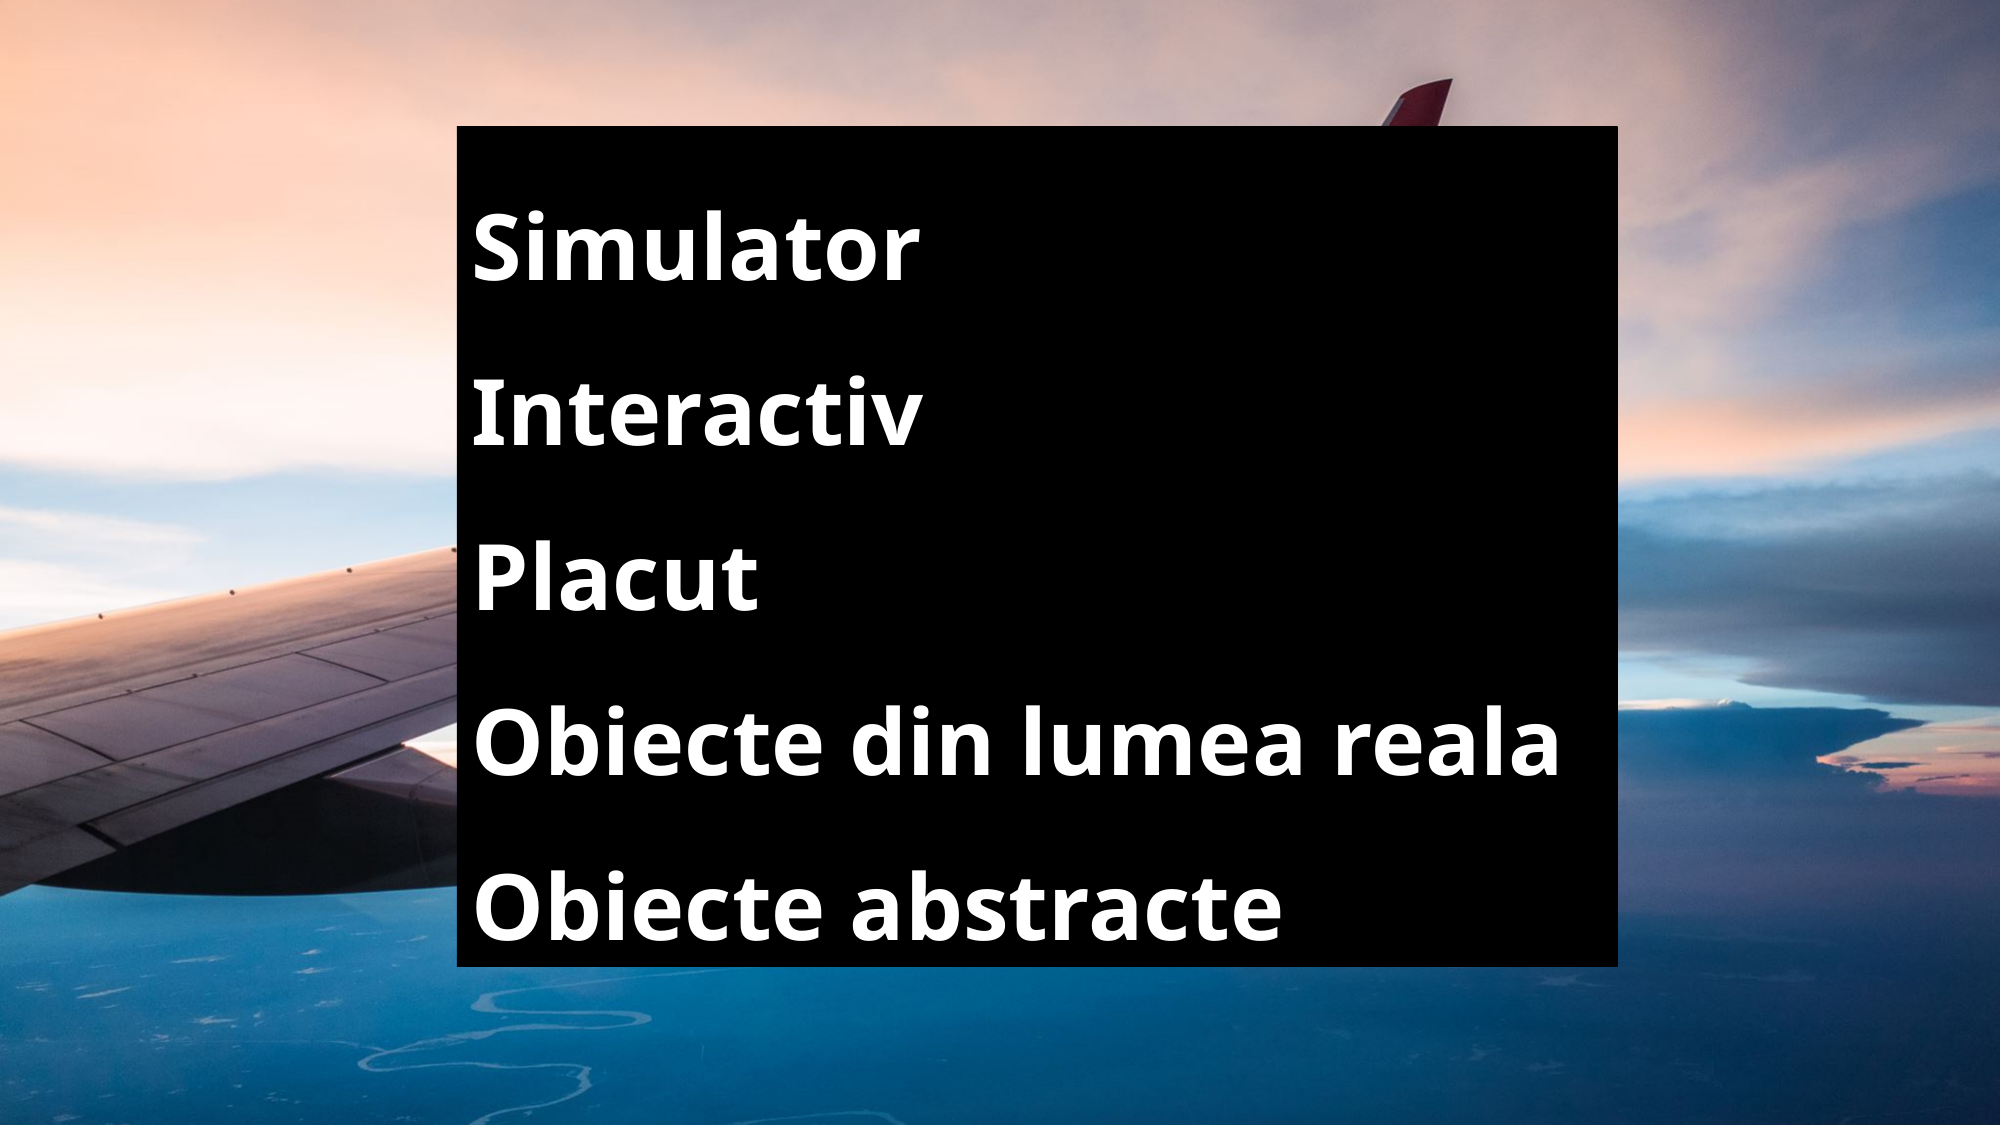

Simulator
Interactiv
Placut
Obiecte din lumea reala
Obiecte abstracte